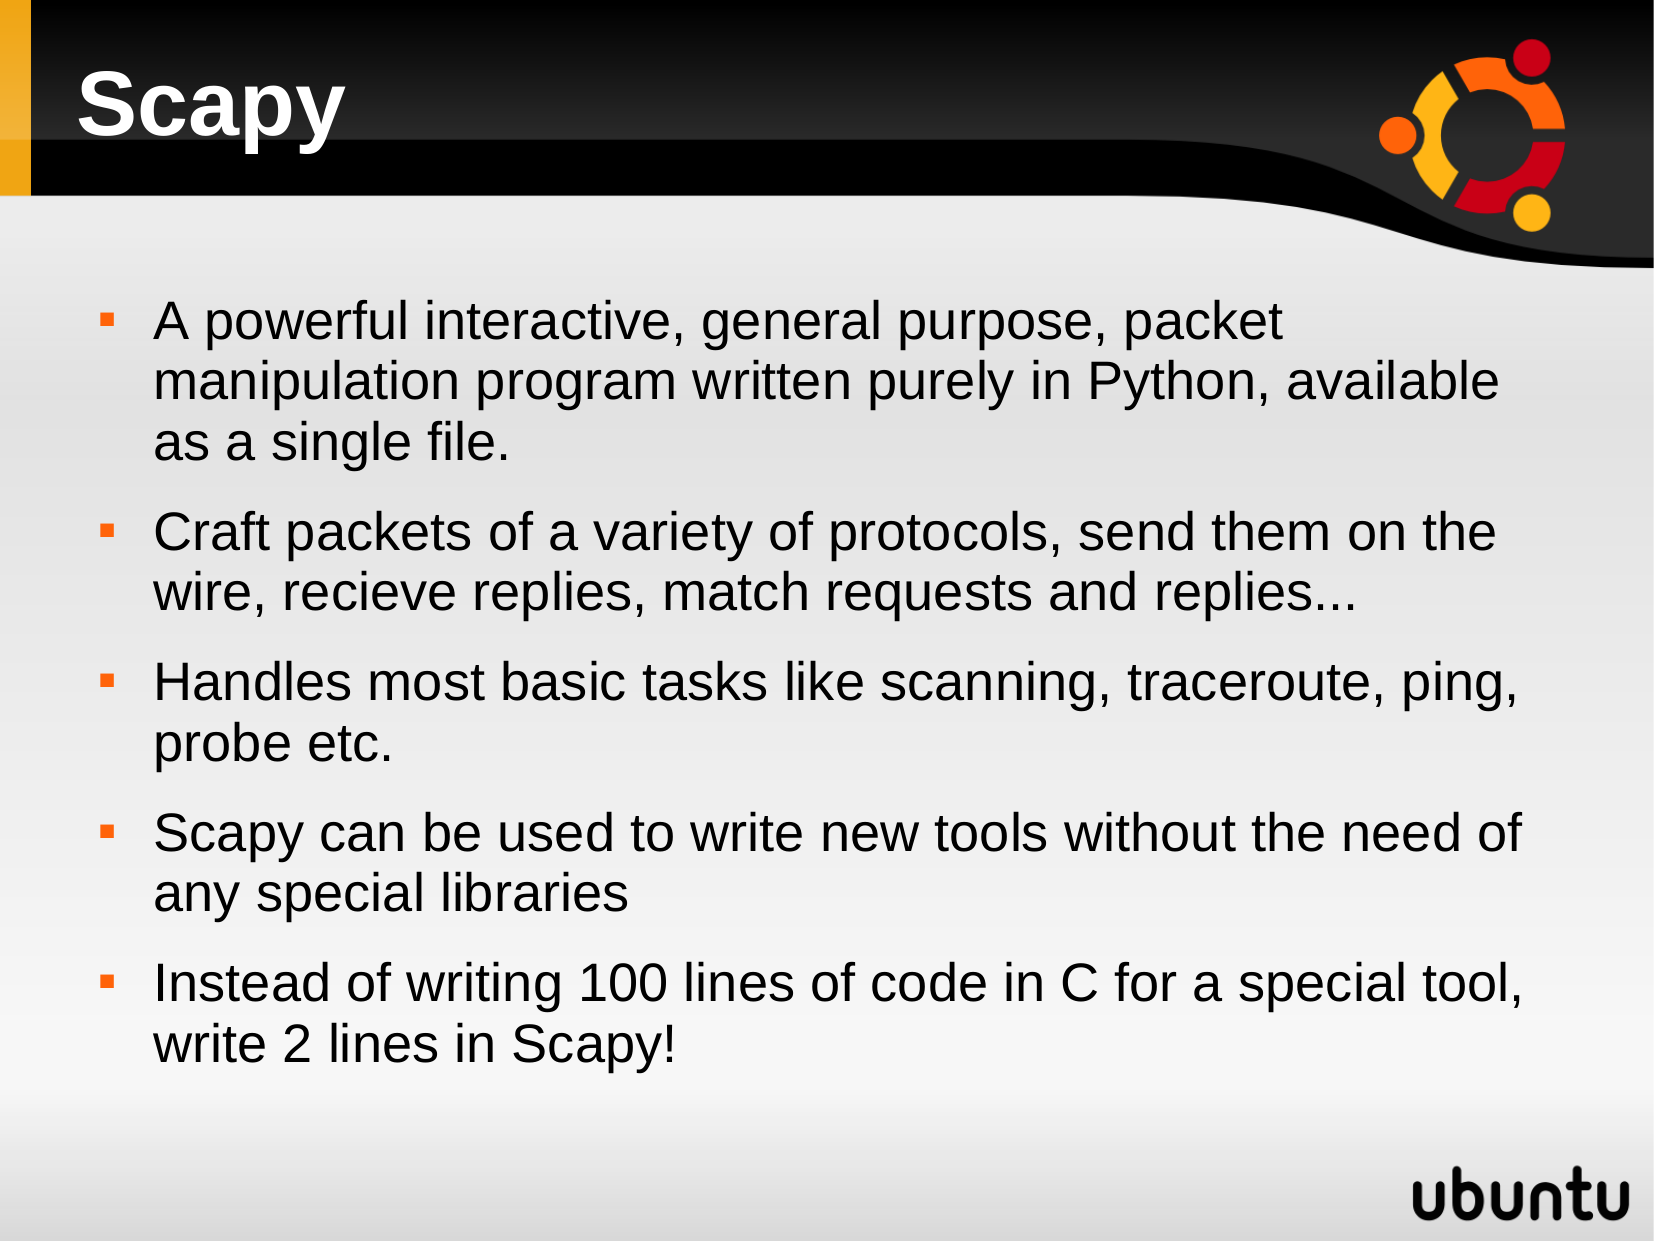

# Scapy
A powerful interactive, general purpose, packet manipulation program written purely in Python, available as a single file.
Craft packets of a variety of protocols, send them on the wire, recieve replies, match requests and replies...
Handles most basic tasks like scanning, traceroute, ping, probe etc.
Scapy can be used to write new tools without the need of any special libraries
Instead of writing 100 lines of code in C for a special tool, write 2 lines in Scapy!